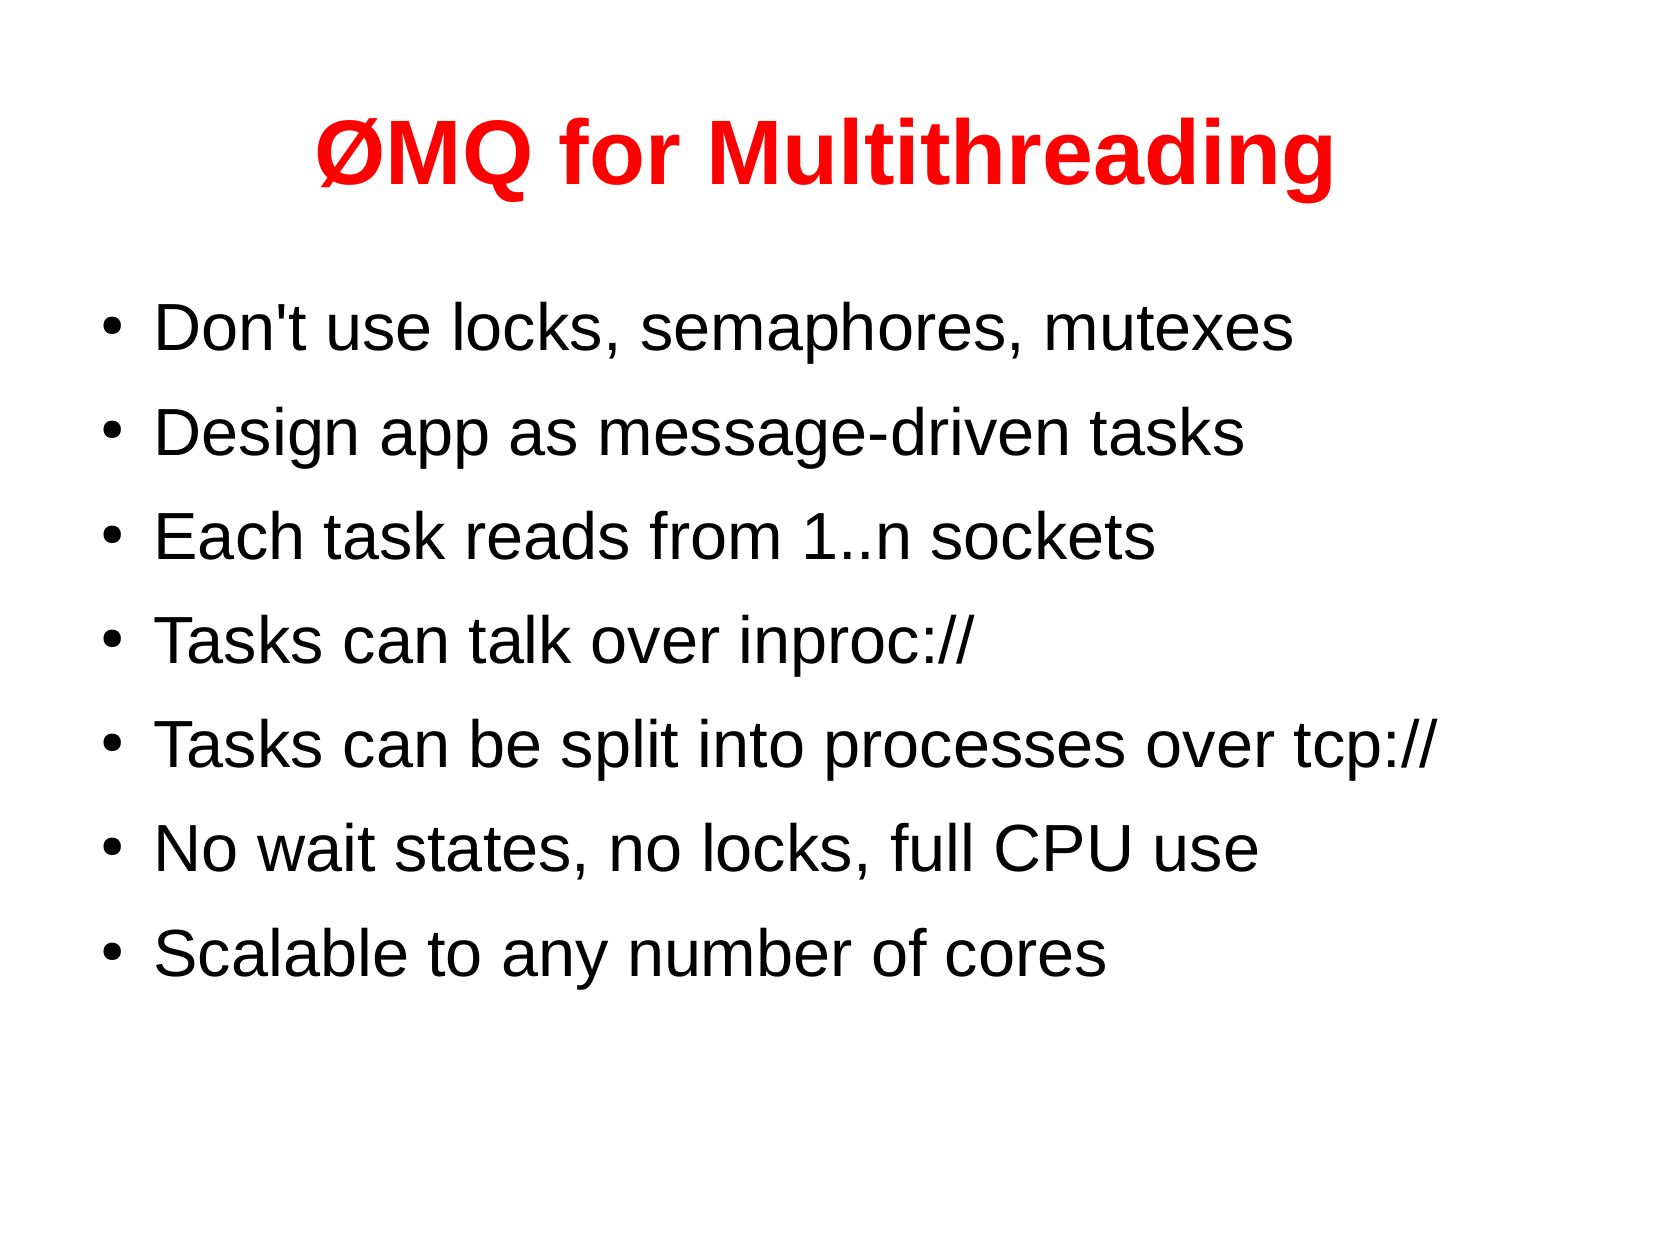

# ØMQ for Multithreading
Don't use locks, semaphores, mutexes
Design app as message-driven tasks
Each task reads from 1..n sockets
Tasks can talk over inproc://
Tasks can be split into processes over tcp://
No wait states, no locks, full CPU use
Scalable to any number of cores